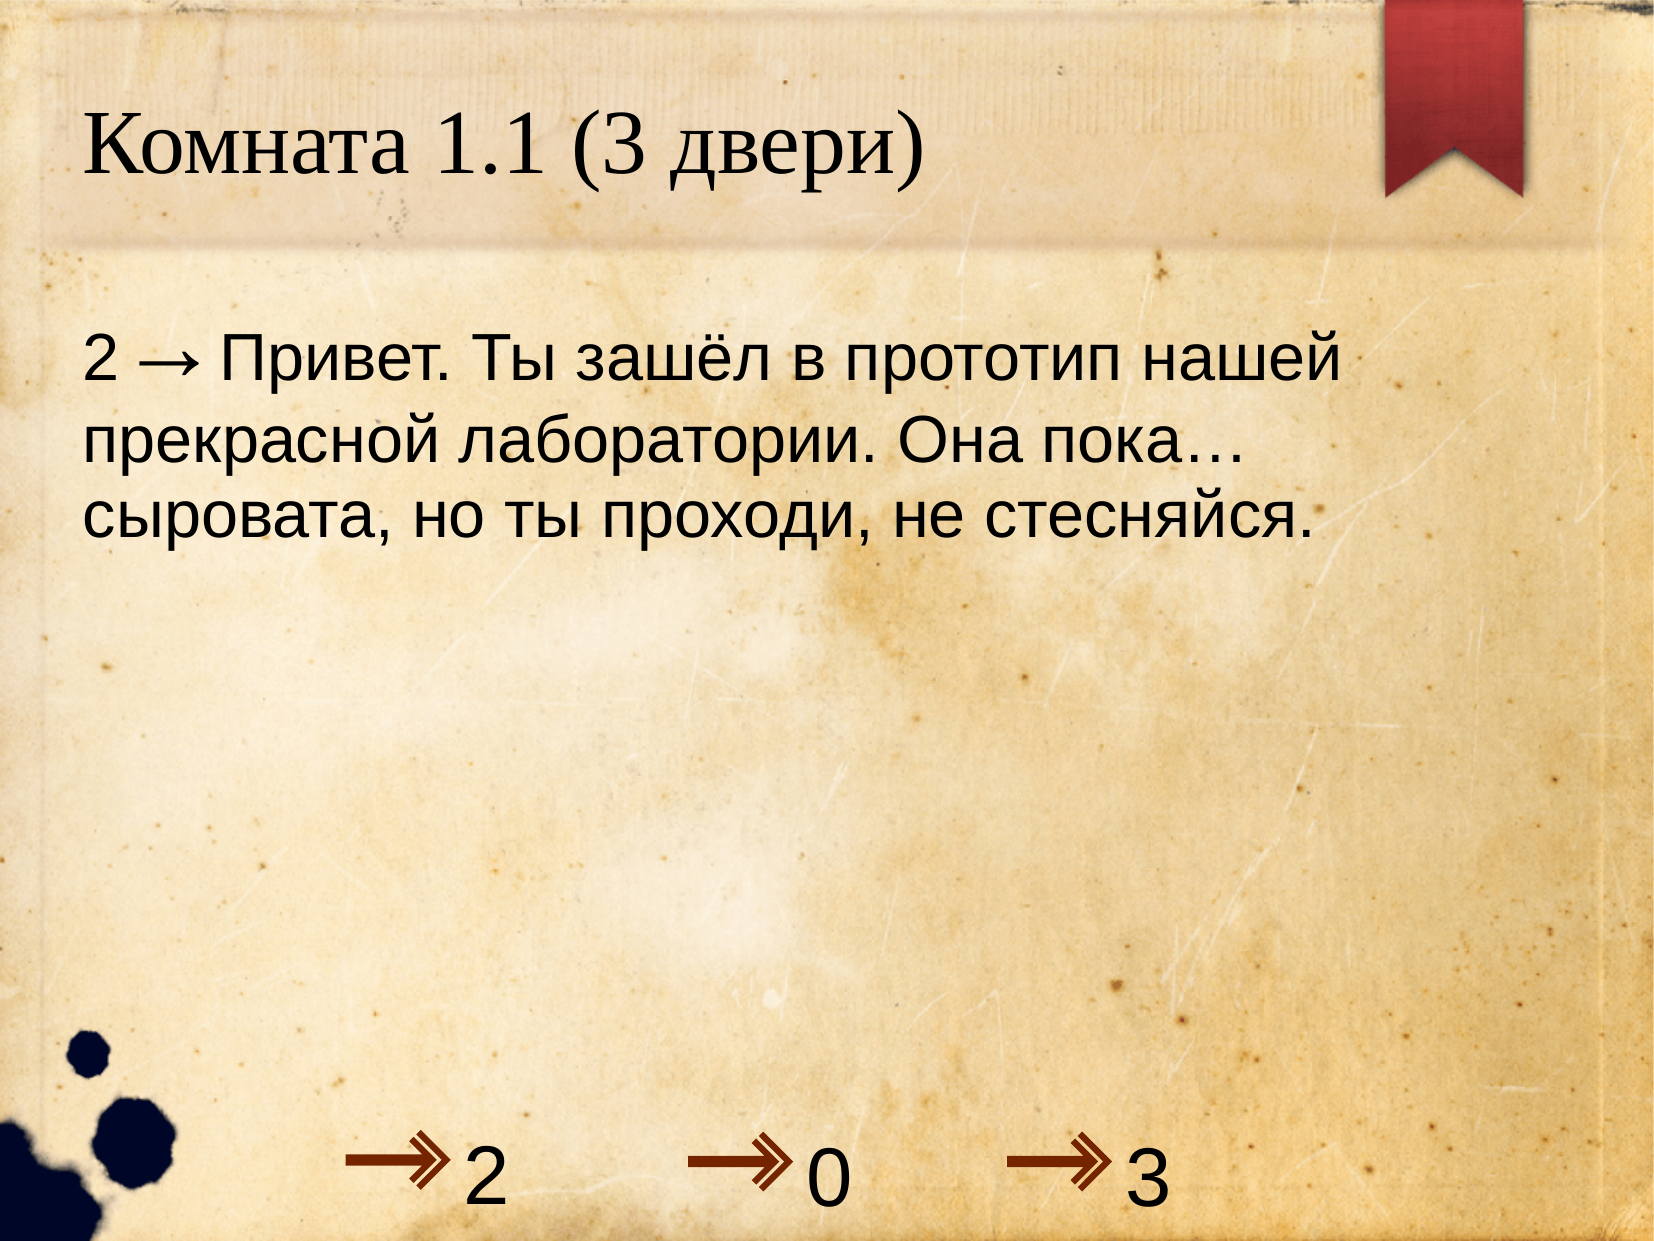

# Комната 1.1 (3 двери)
2→Привет. Ты зашёл в прототип нашей прекрасной лаборатории. Она пока… сыровата, но ты проходи, не стесняйся.
2
0
3